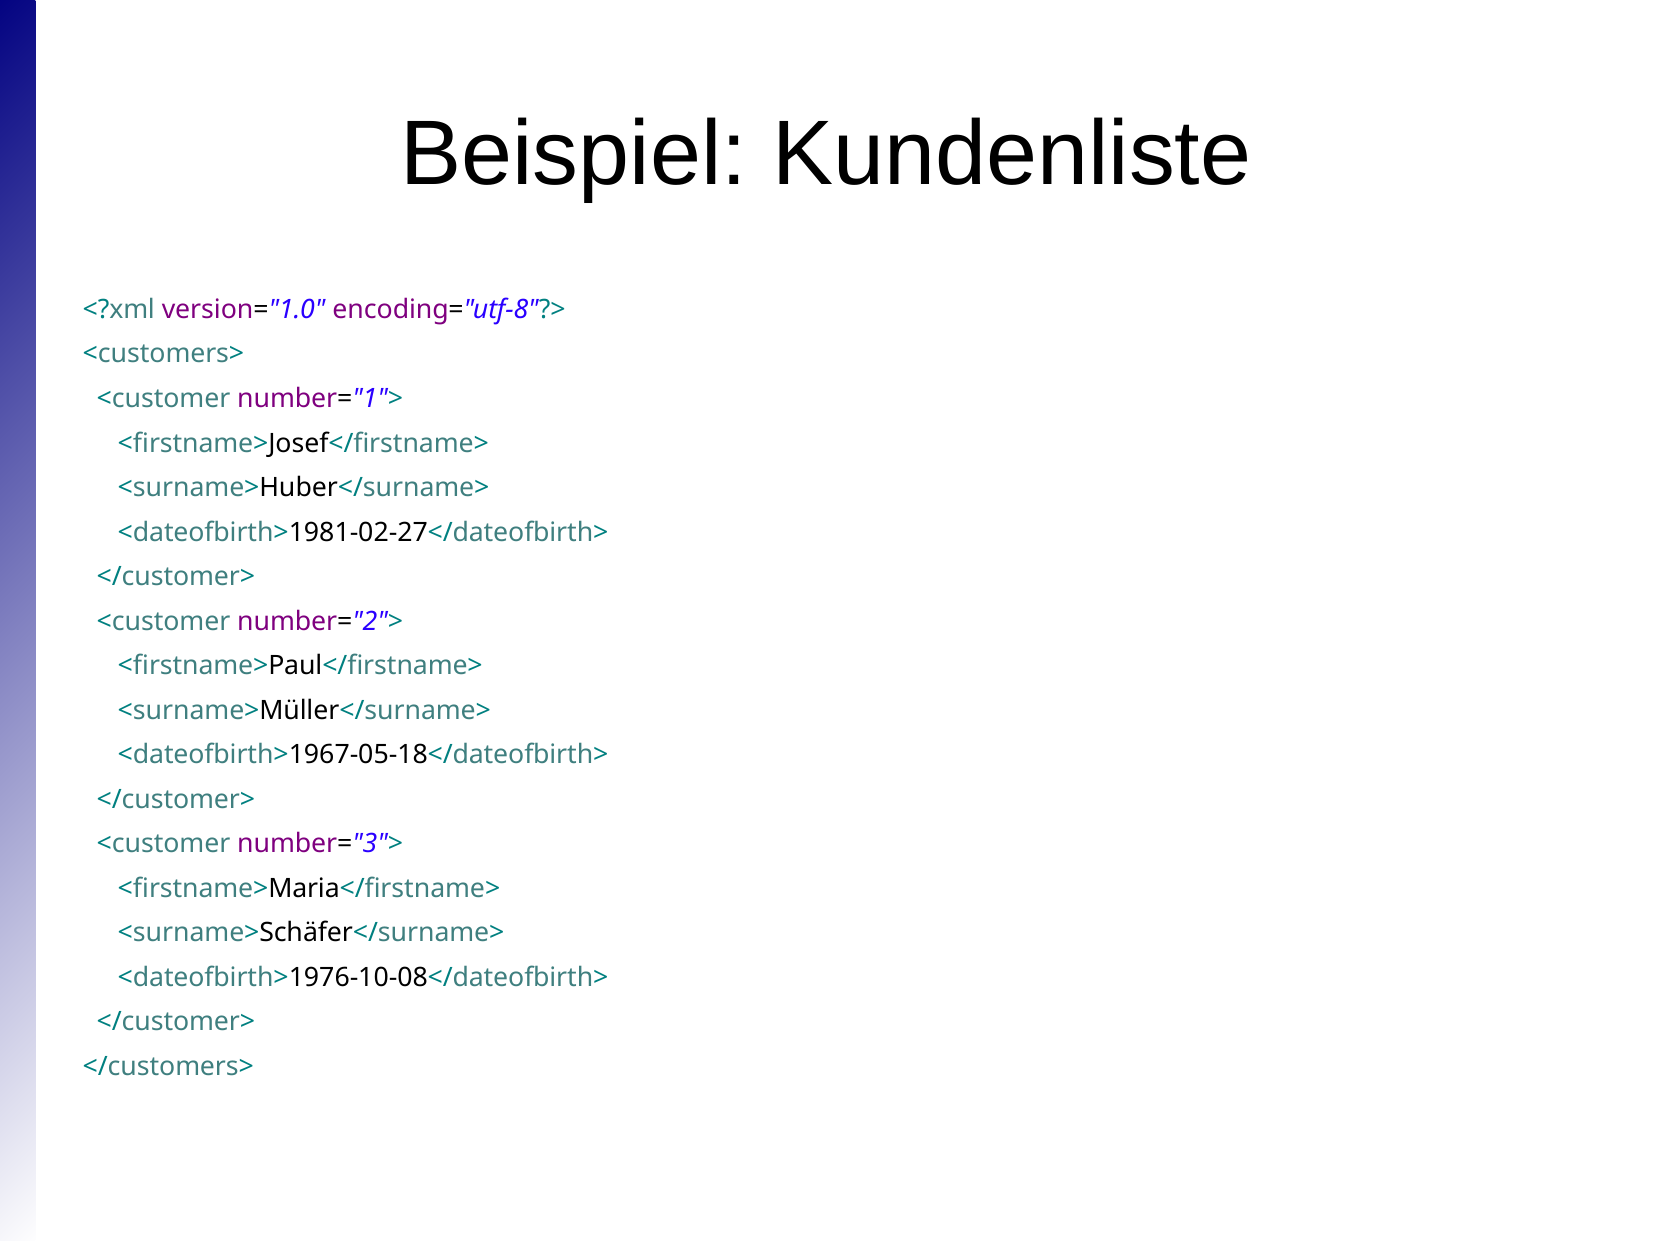

# Beispiel: Kundenliste
<?xml version="1.0" encoding="utf-8"?>
<customers>
 <customer number="1">
 <firstname>Josef</firstname>
 <surname>Huber</surname>
 <dateofbirth>1981-02-27</dateofbirth>
 </customer>
 <customer number="2">
 <firstname>Paul</firstname>
 <surname>Müller</surname>
 <dateofbirth>1967-05-18</dateofbirth>
 </customer>
 <customer number="3">
 <firstname>Maria</firstname>
 <surname>Schäfer</surname>
 <dateofbirth>1976-10-08</dateofbirth>
 </customer>
</customers>